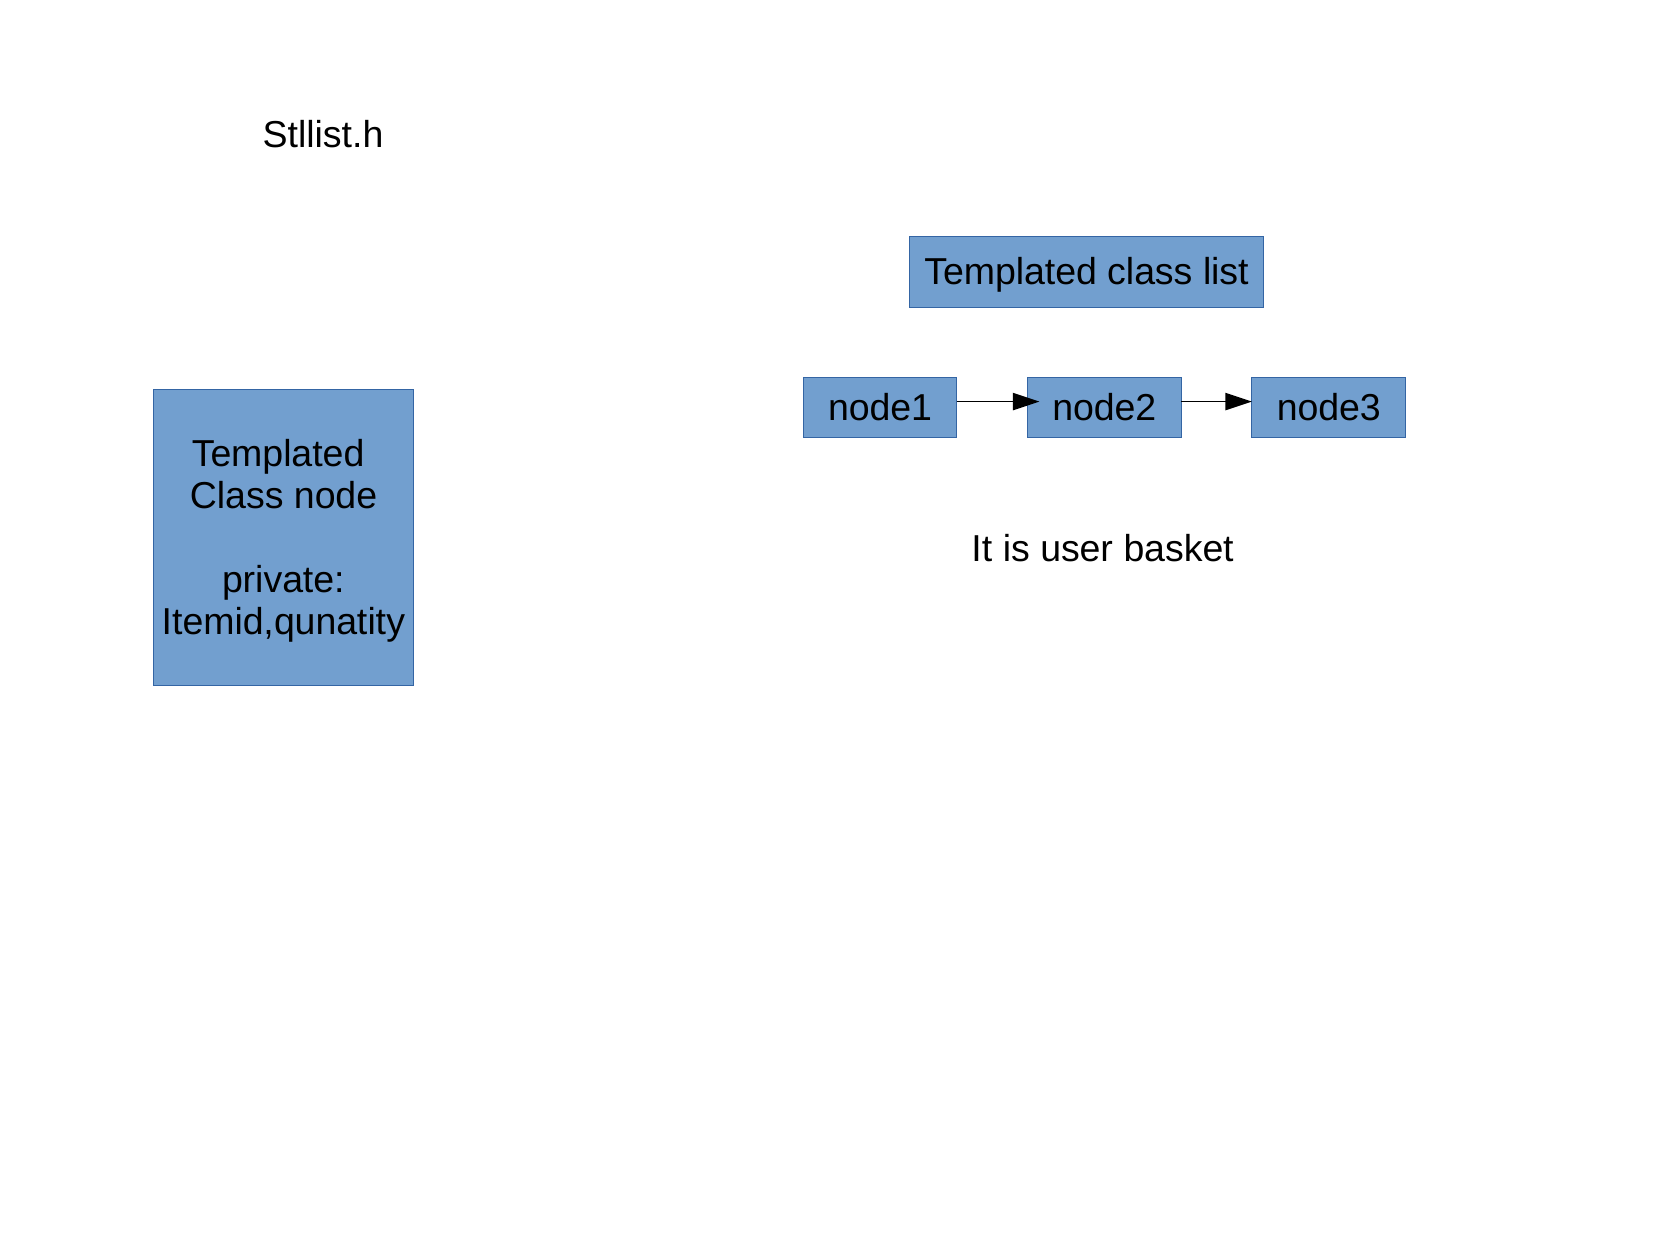

Stllist.h
Templated class list
node1
node2
node3
Templated
Class node
private:
Itemid,qunatity
It is user basket